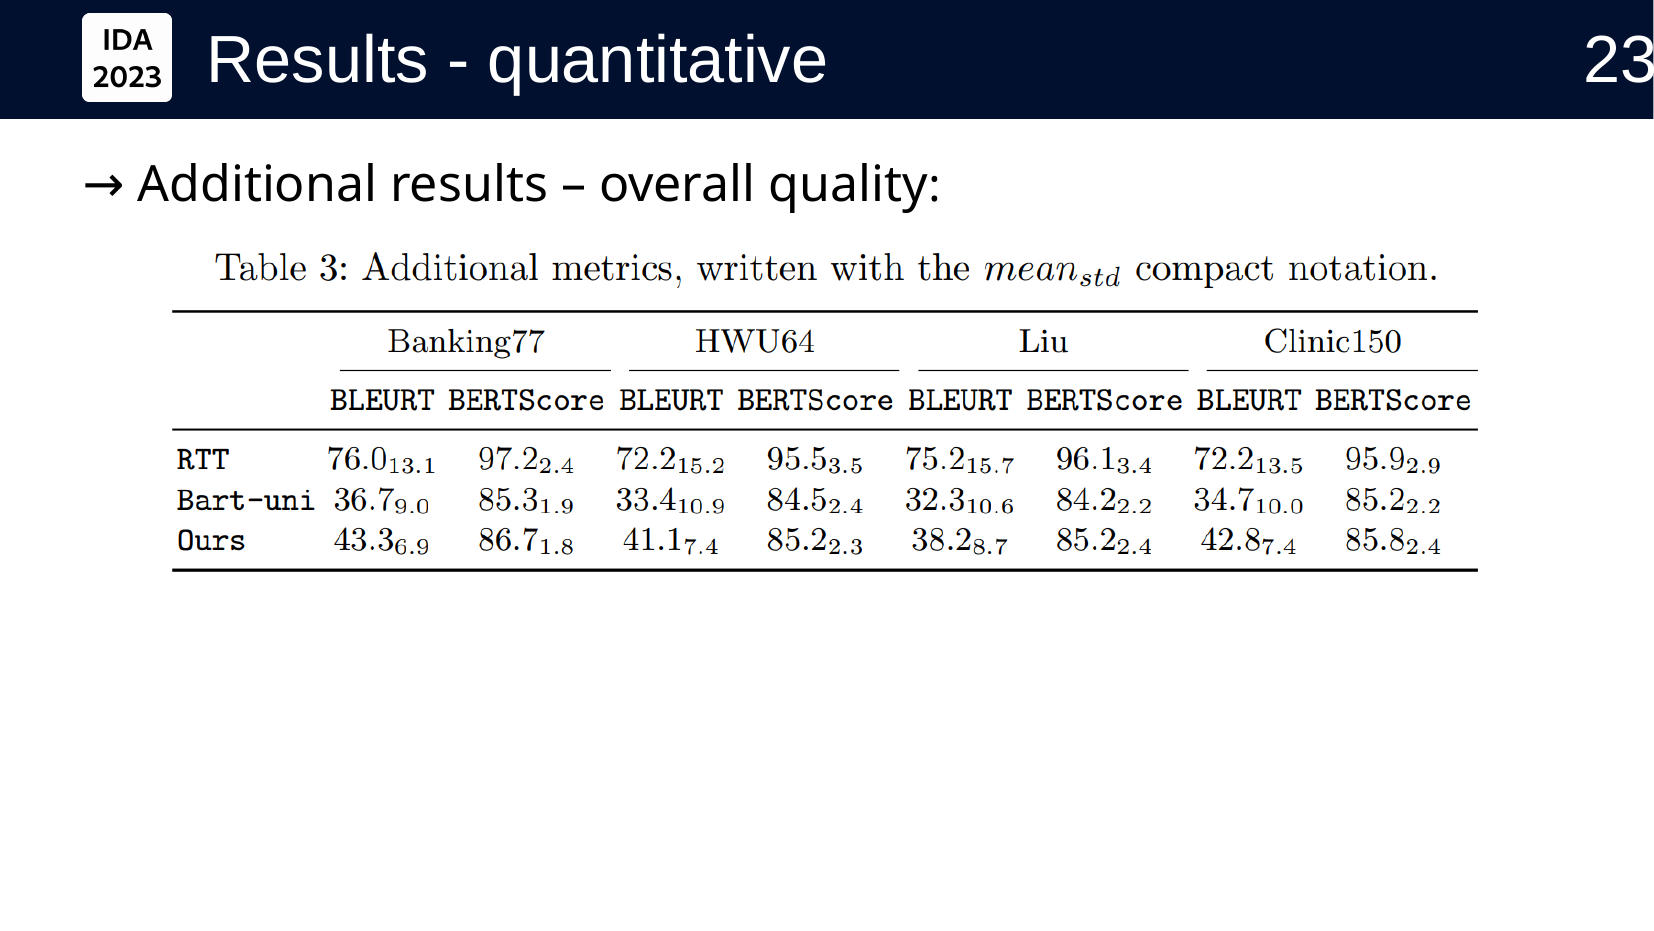

Results - quantitative
# → Additional results – overall quality: